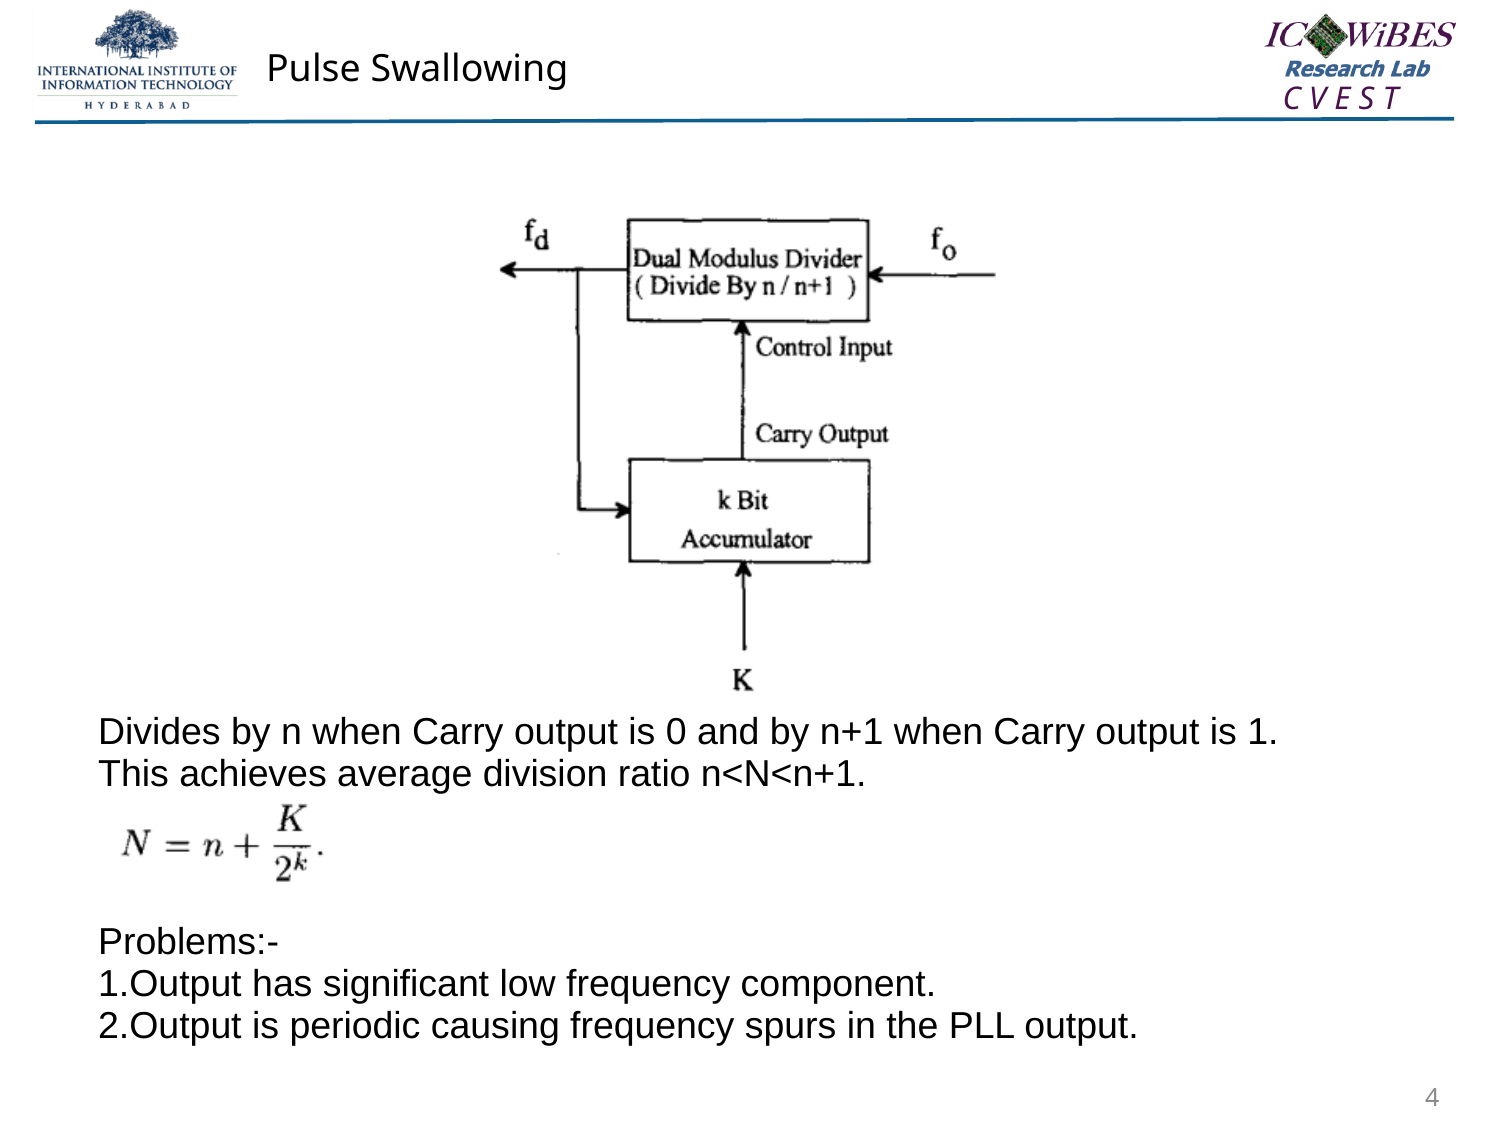

# Pulse Swallowing
Divides by n when Carry output is 0 and by n+1 when Carry output is 1.
This achieves average division ratio n<N<n+1.
Problems:-
1.Output has significant low frequency component.
2.Output is periodic causing frequency spurs in the PLL output.